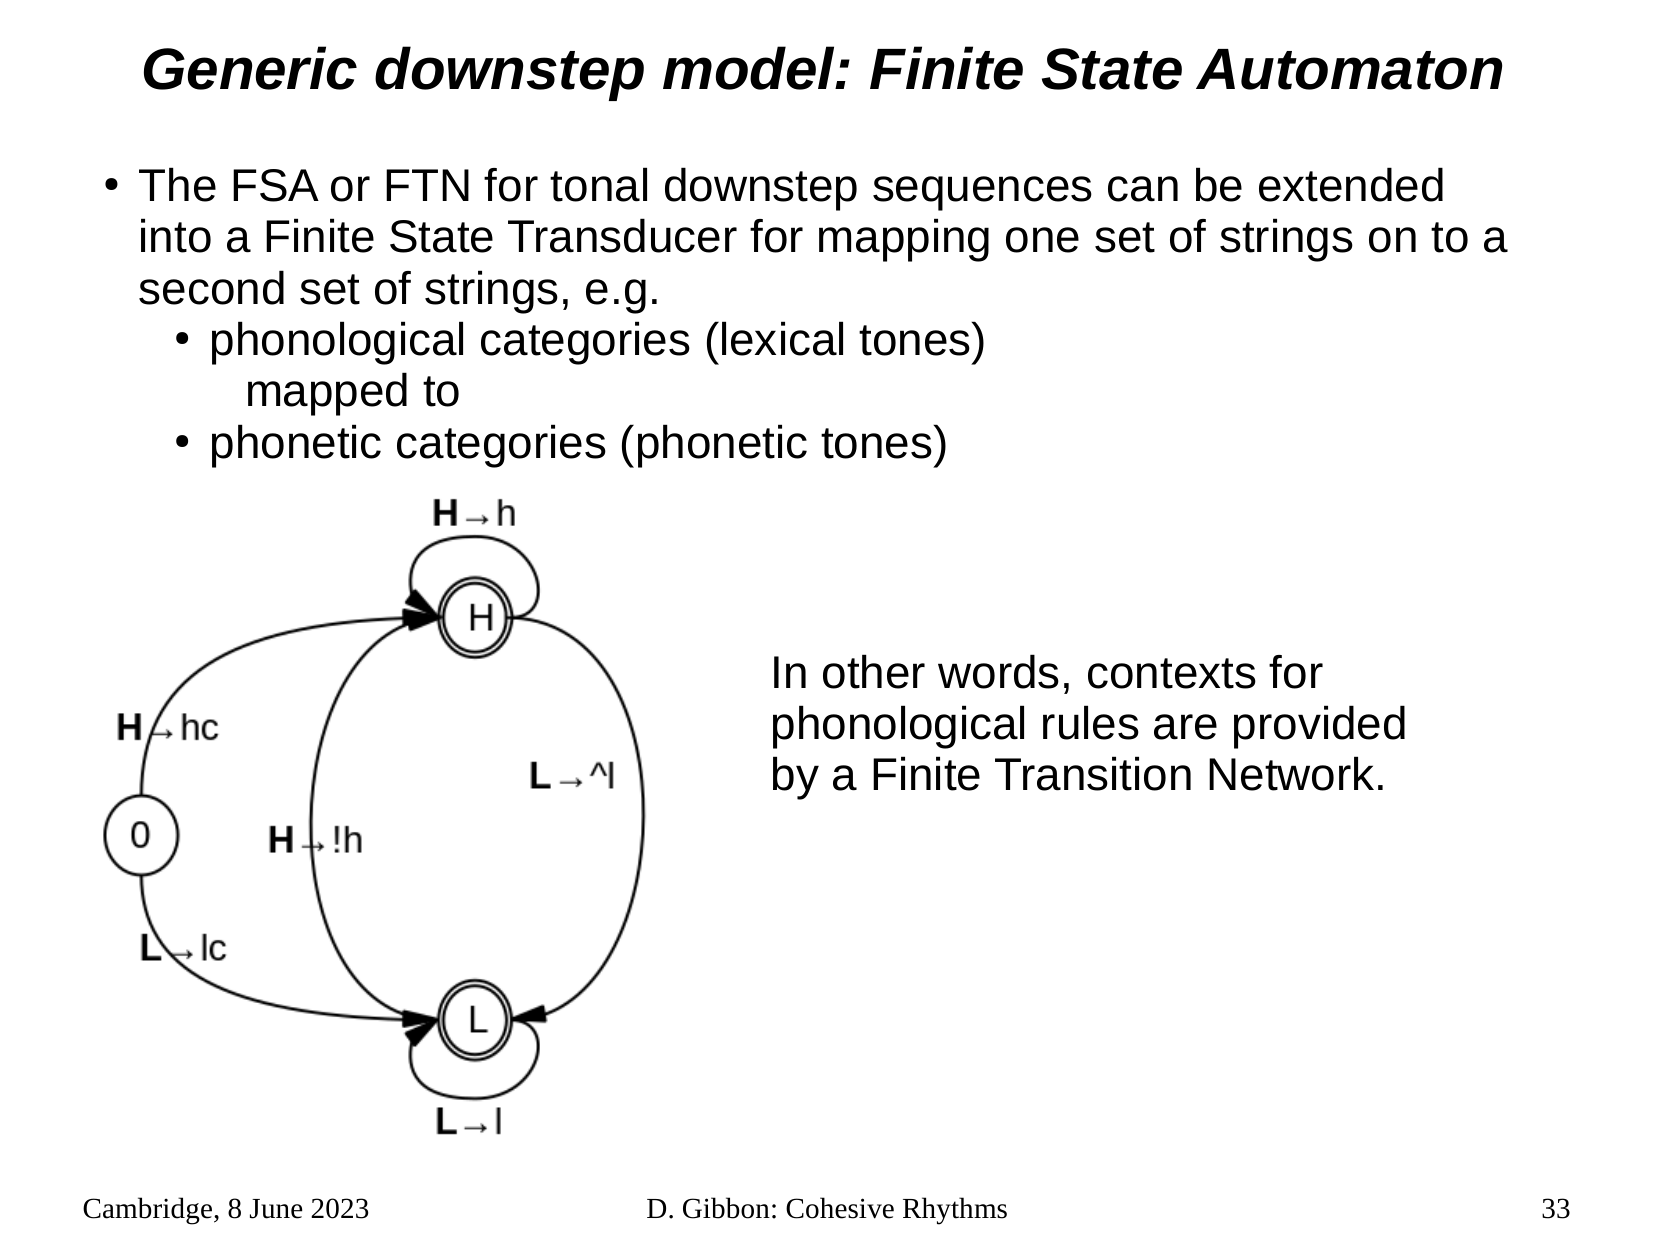

# Generic downstep model: Finite State Automaton
The FSA or FTN for tonal downstep sequences can be extended into a Finite State Transducer for mapping one set of strings on to a second set of strings, e.g.
phonological categories (lexical tones)
mapped to
phonetic categories (phonetic tones)
In other words, contexts for phonological rules are provided by a Finite Transition Network.
Cambridge, 8 June 2023
D. Gibbon: Cohesive Rhythms
33